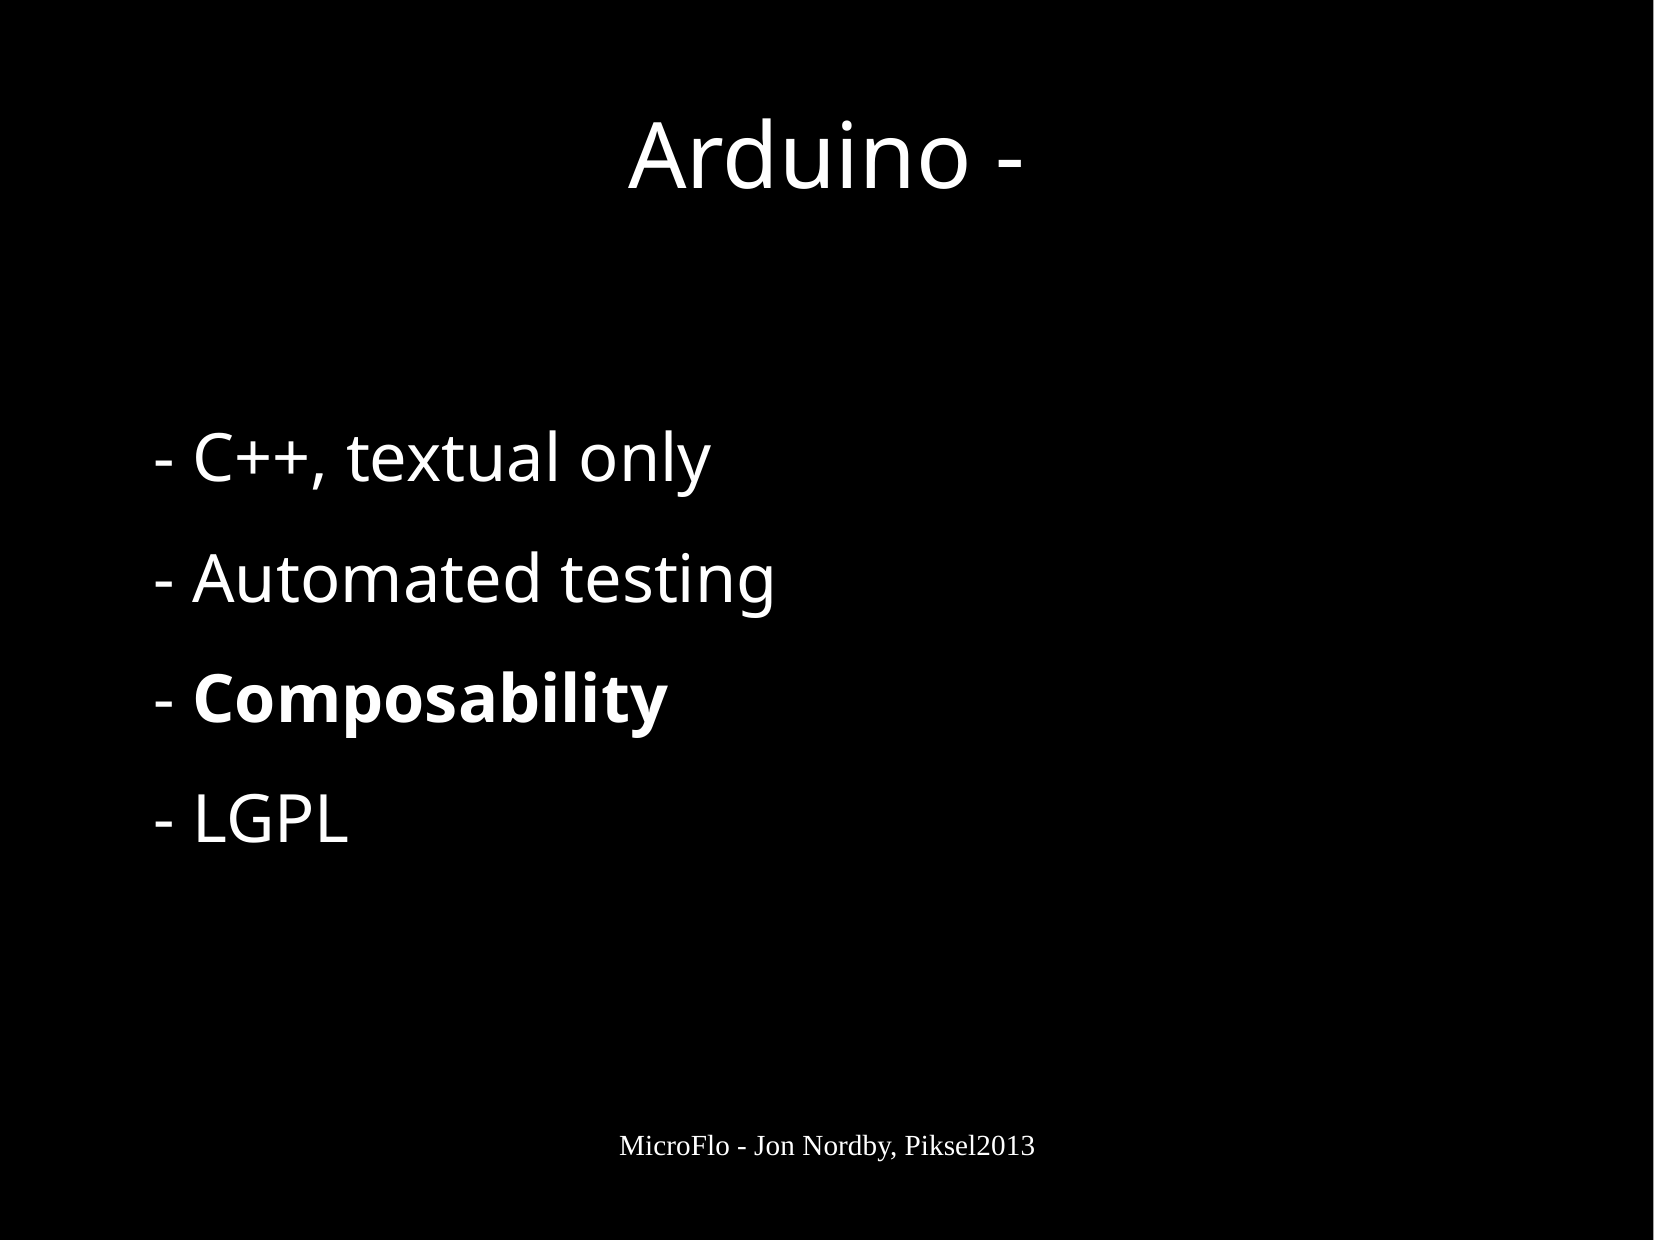

# Arduino -
- C++, textual only
- Automated testing
- Composability
- LGPL
MicroFlo - Jon Nordby, Piksel2013